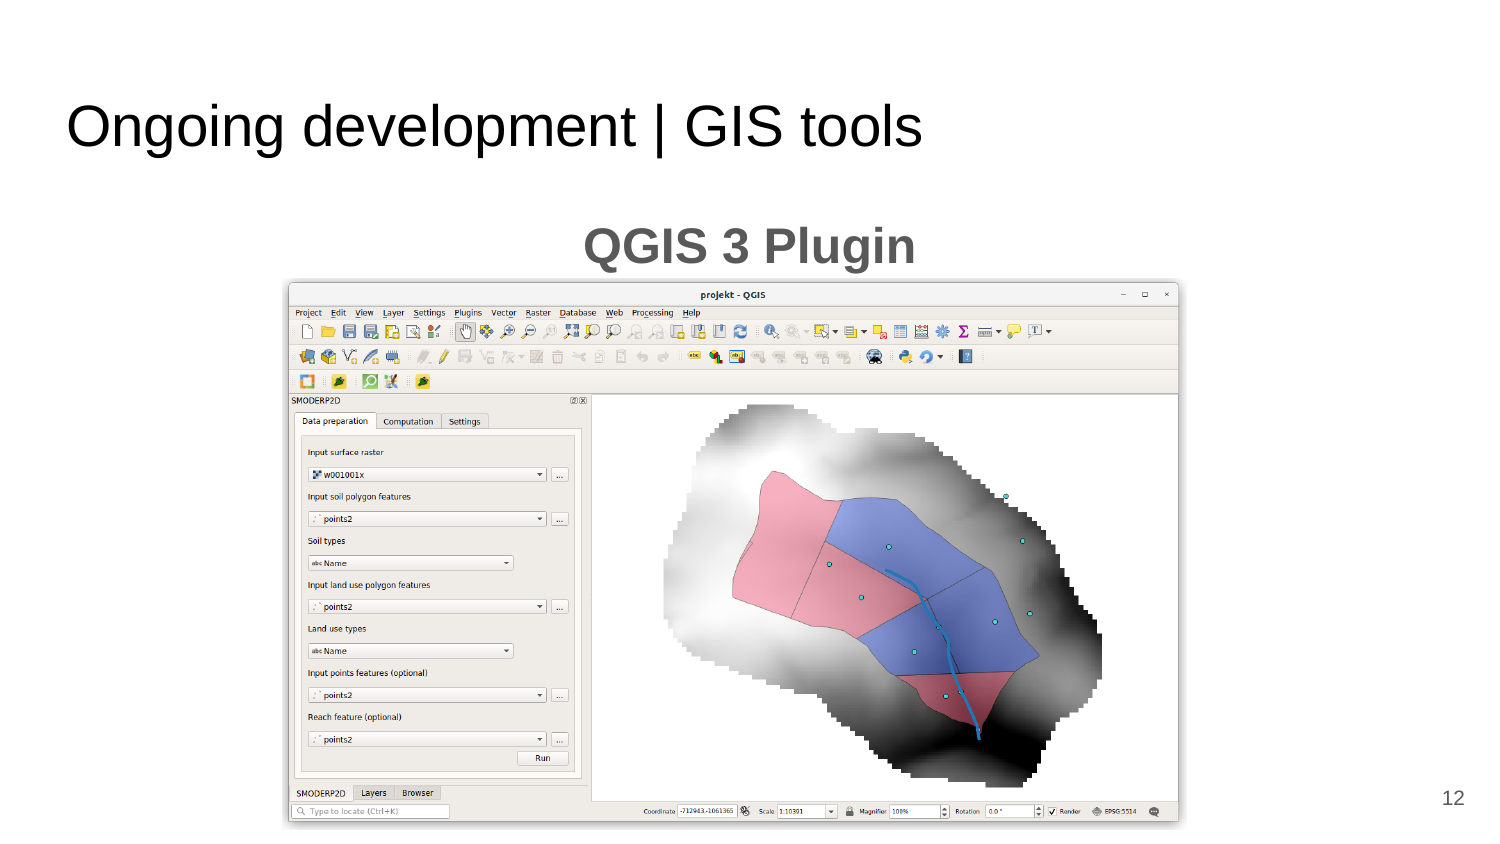

# Ongoing development | GIS tools
QGIS 3 Plugin